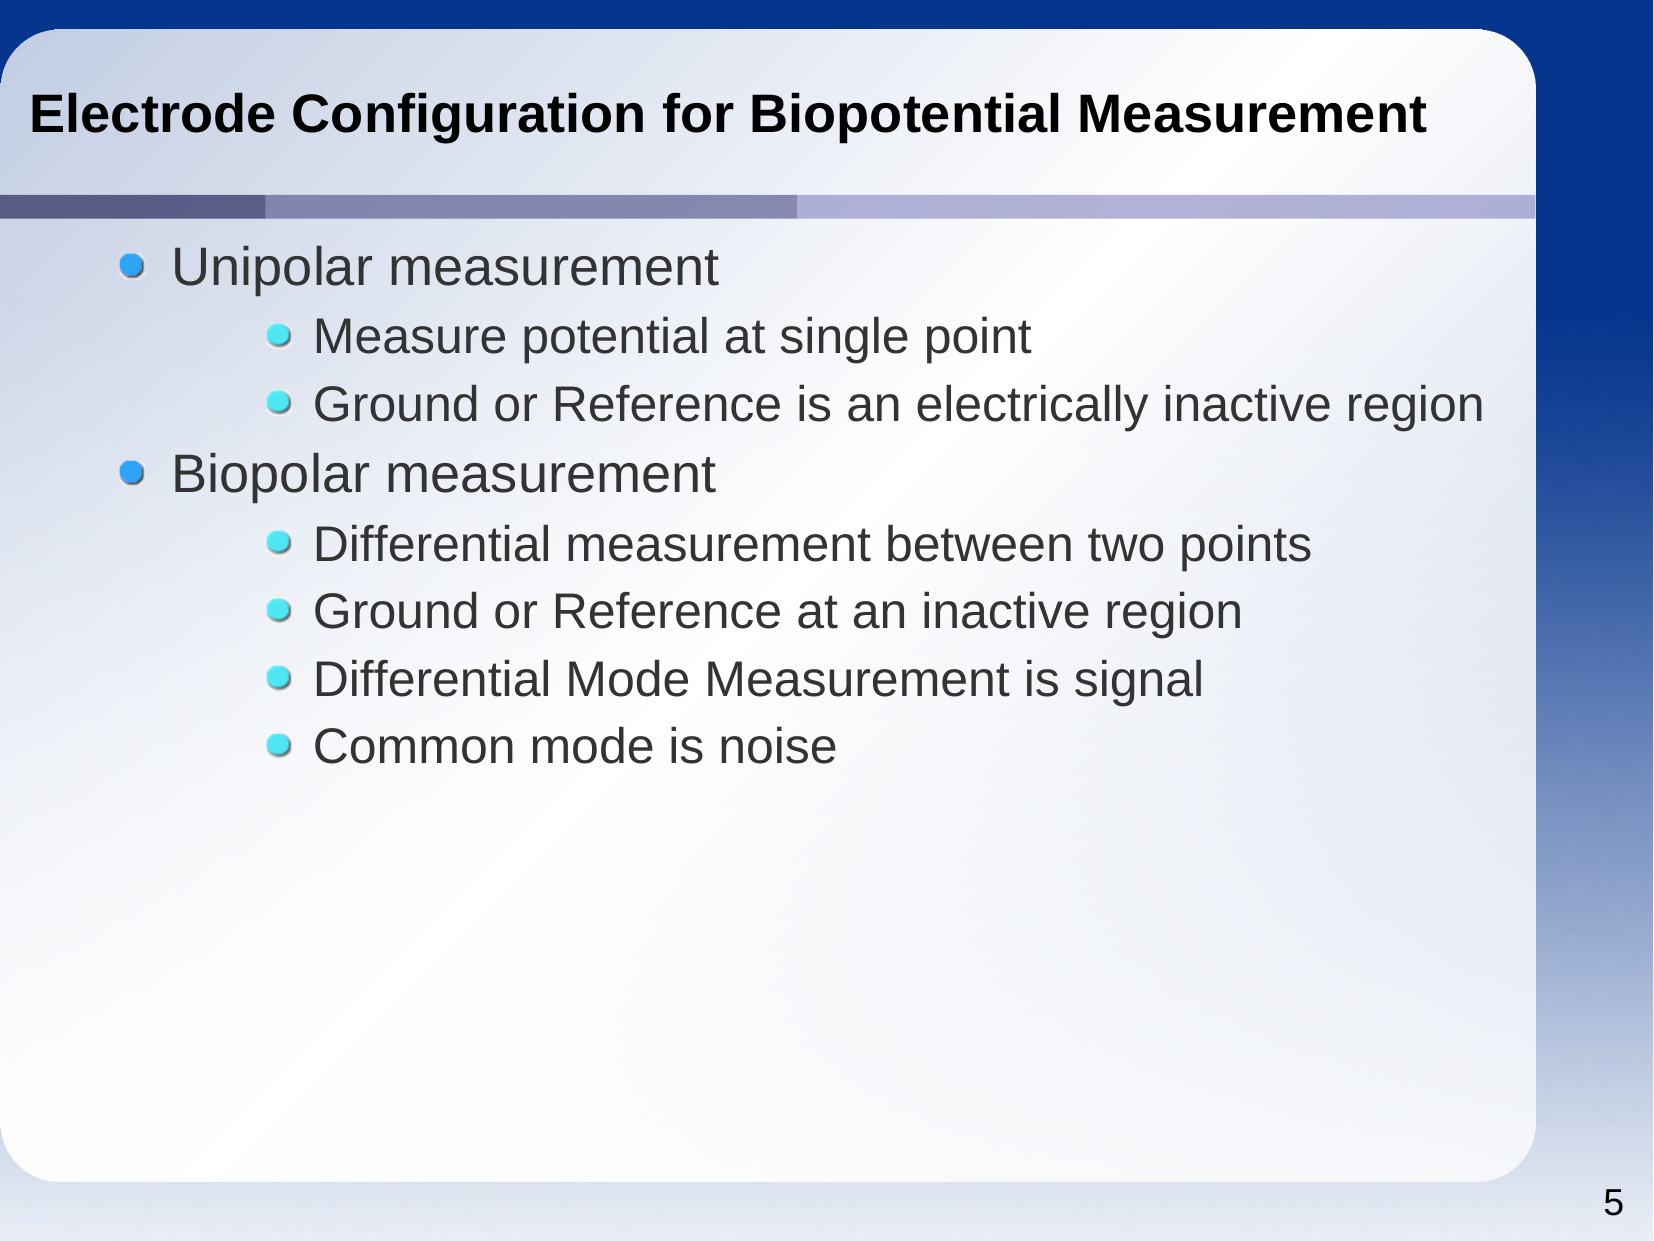

# Electrode Configuration for Biopotential Measurement
Unipolar measurement
Measure potential at single point
Ground or Reference is an electrically inactive region
Biopolar measurement
Differential measurement between two points
Ground or Reference at an inactive region
Differential Mode Measurement is signal
Common mode is noise
5